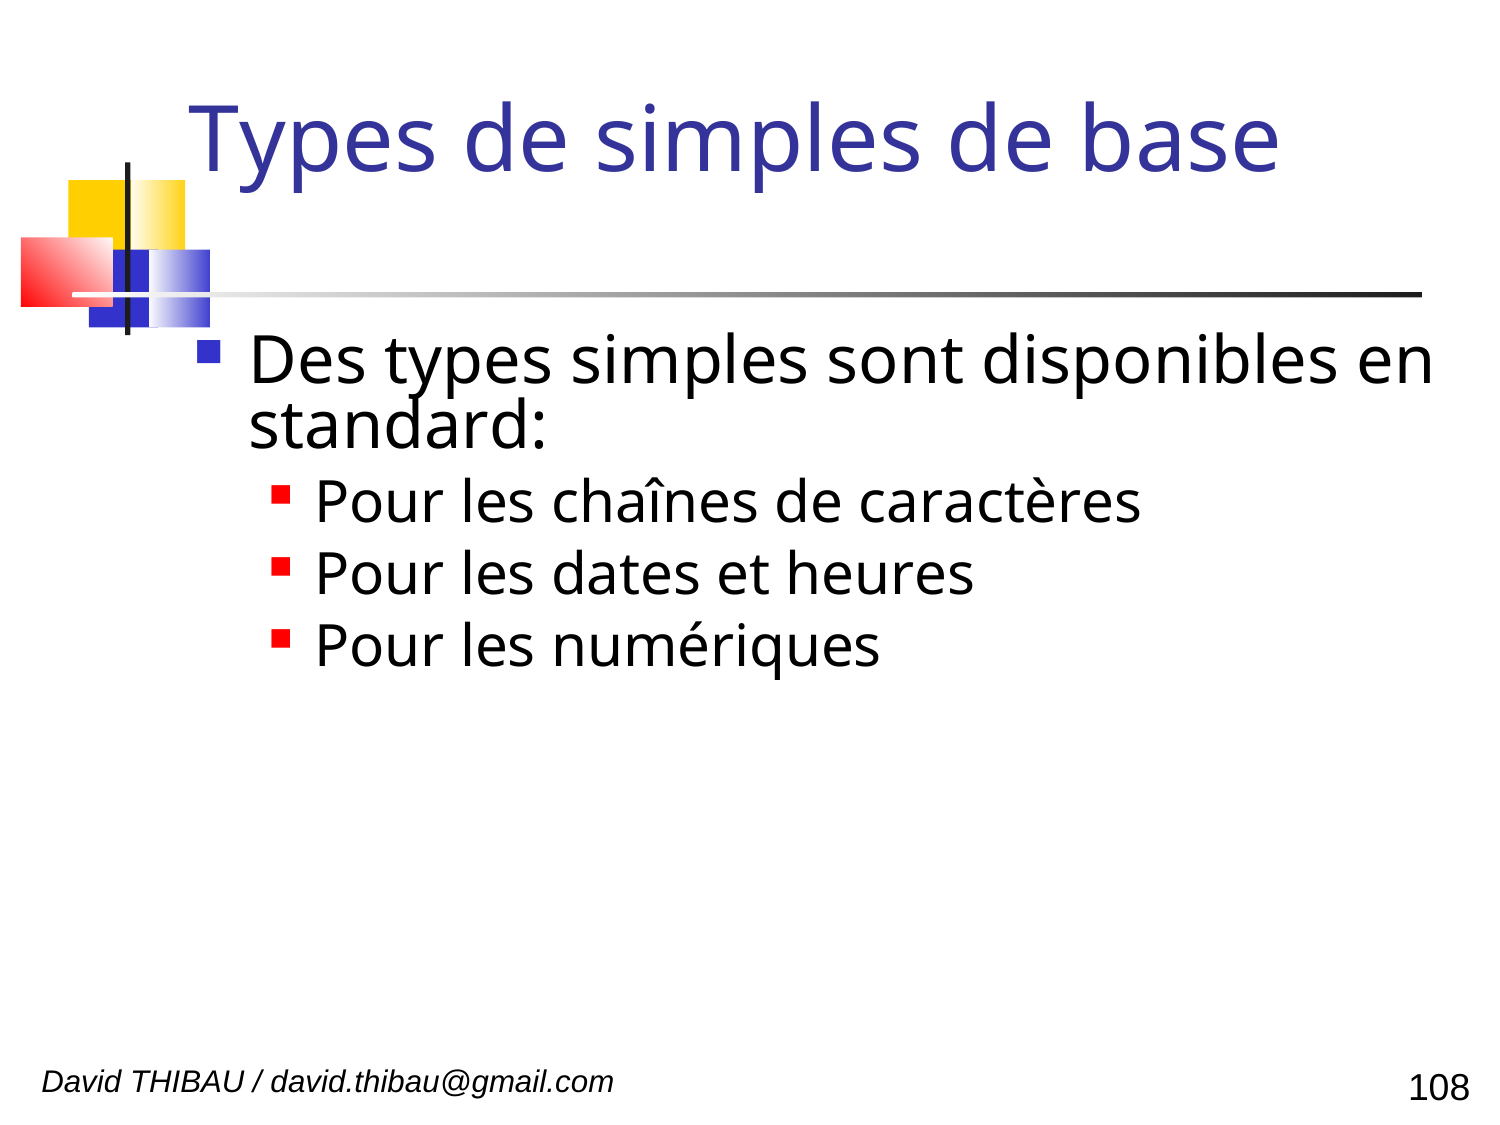

# Types de simples de base
Des types simples sont disponibles en standard:
Pour les chaînes de caractères
Pour les dates et heures
Pour les numériques